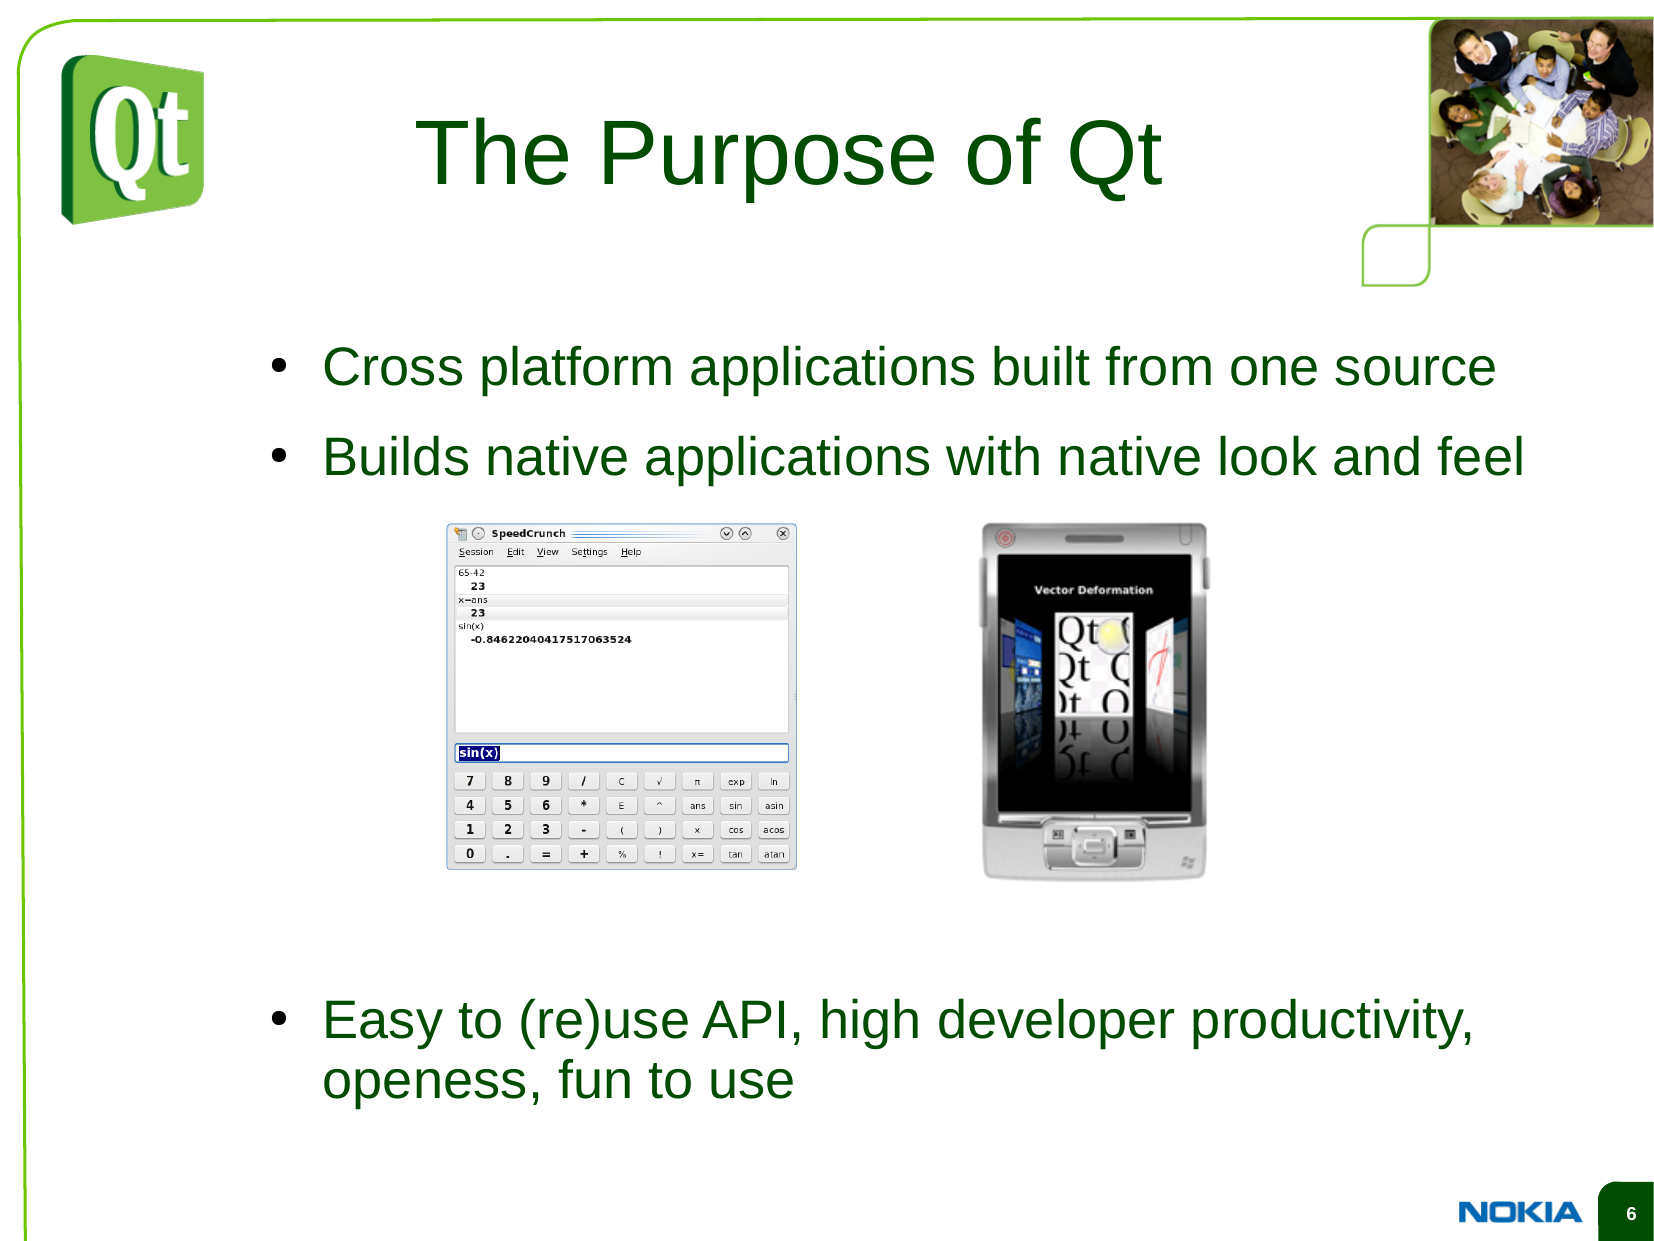

# The Purpose of Qt
Cross platform applications built from one source
Builds native applications with native look and feel
Easy to (re)use API, high developer productivity, openess, fun to use